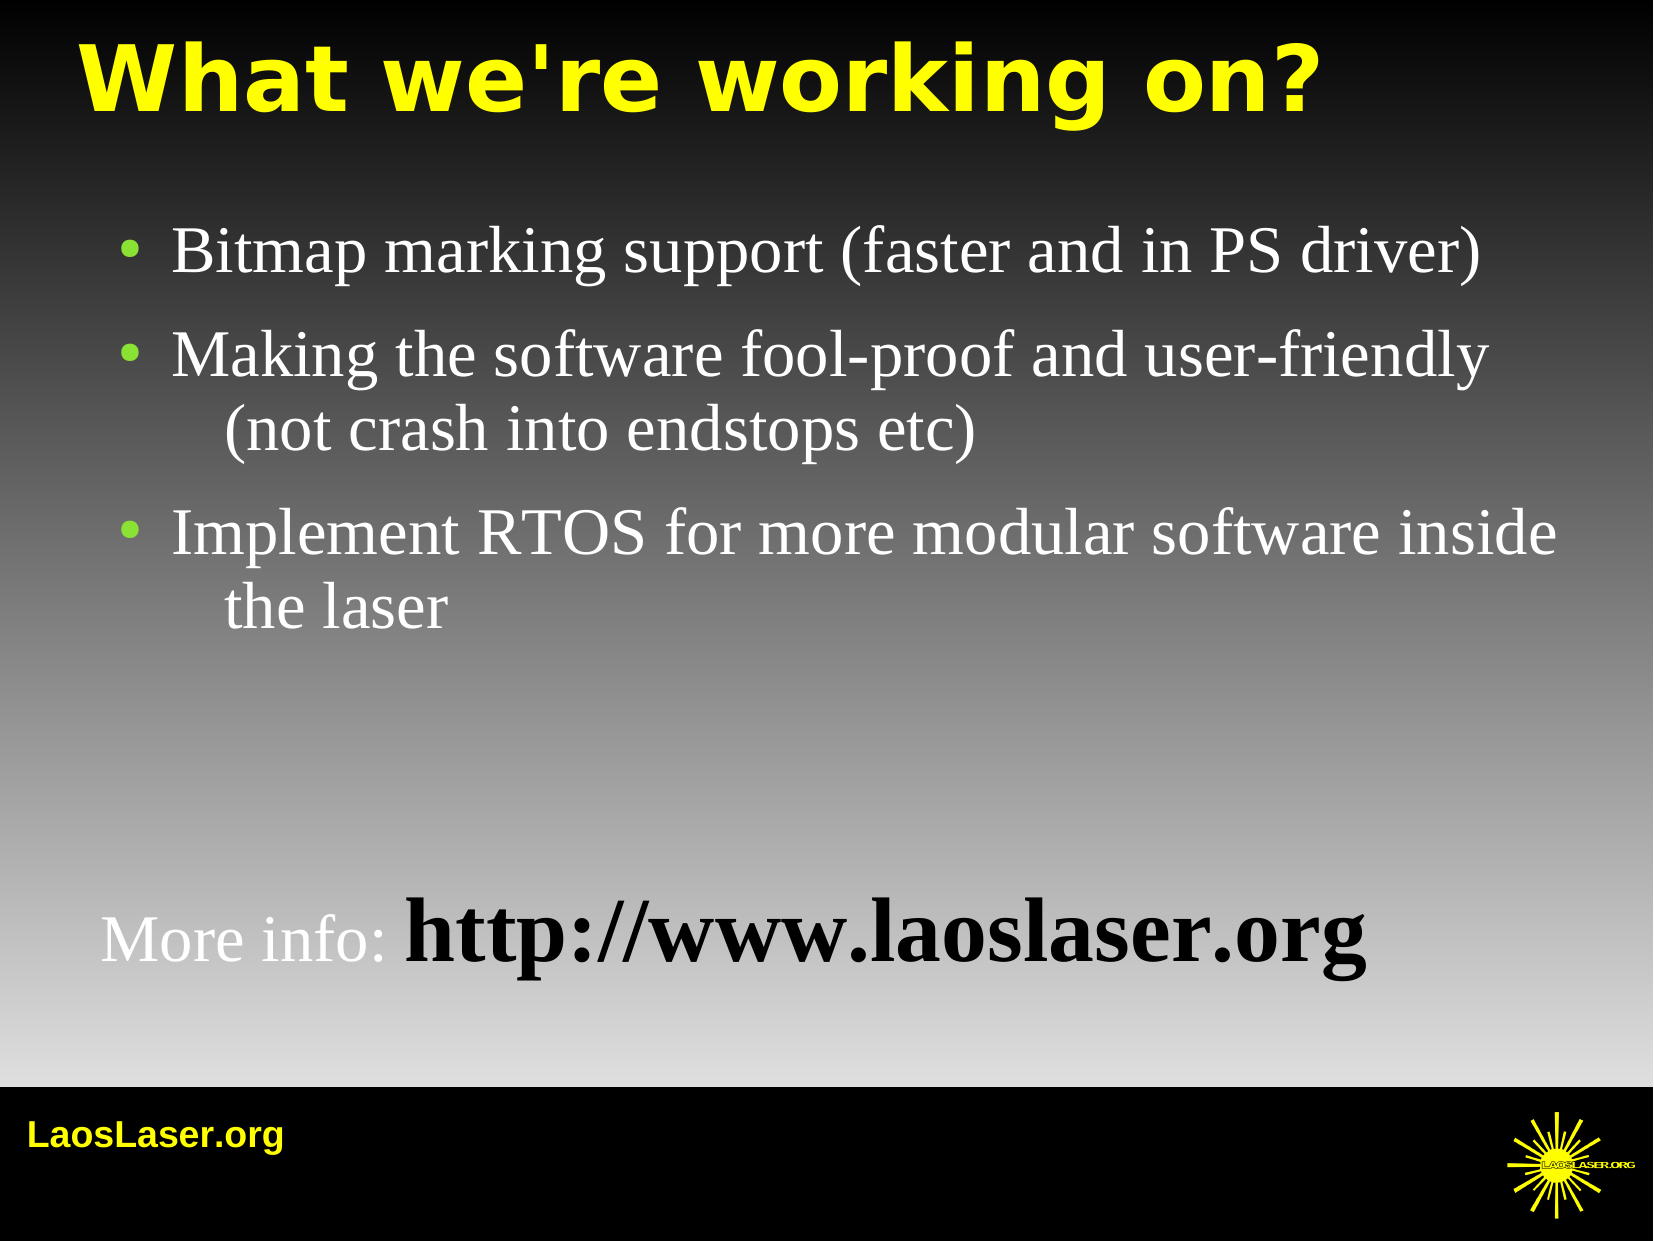

# What we're working on?
Bitmap marking support (faster and in PS driver)
Making the software fool-proof and user-friendly (not crash into endstops etc)
Implement RTOS for more modular software inside the laser
More info: http://www.laoslaser.org